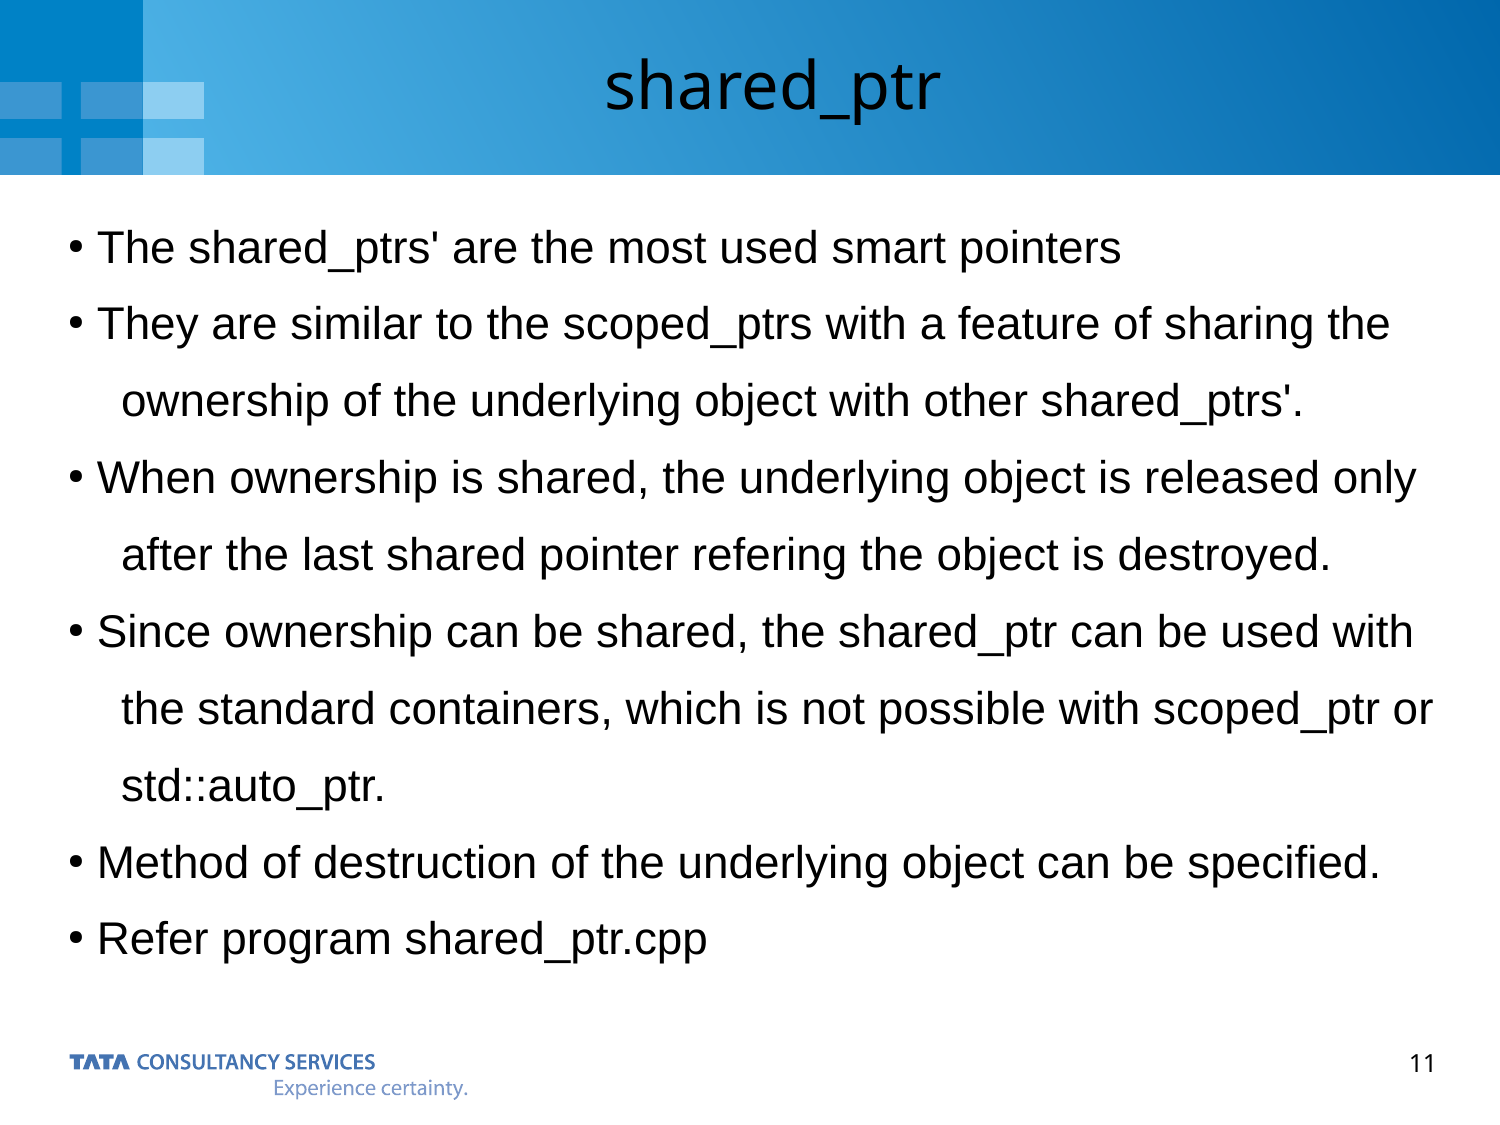

shared_ptr
 The shared_ptrs' are the most used smart pointers
 They are similar to the scoped_ptrs with a feature of sharing the ownership of the underlying object with other shared_ptrs'.
 When ownership is shared, the underlying object is released only after the last shared pointer refering the object is destroyed.
 Since ownership can be shared, the shared_ptr can be used with the standard containers, which is not possible with scoped_ptr or std::auto_ptr.
 Method of destruction of the underlying object can be specified.
 Refer program shared_ptr.cpp